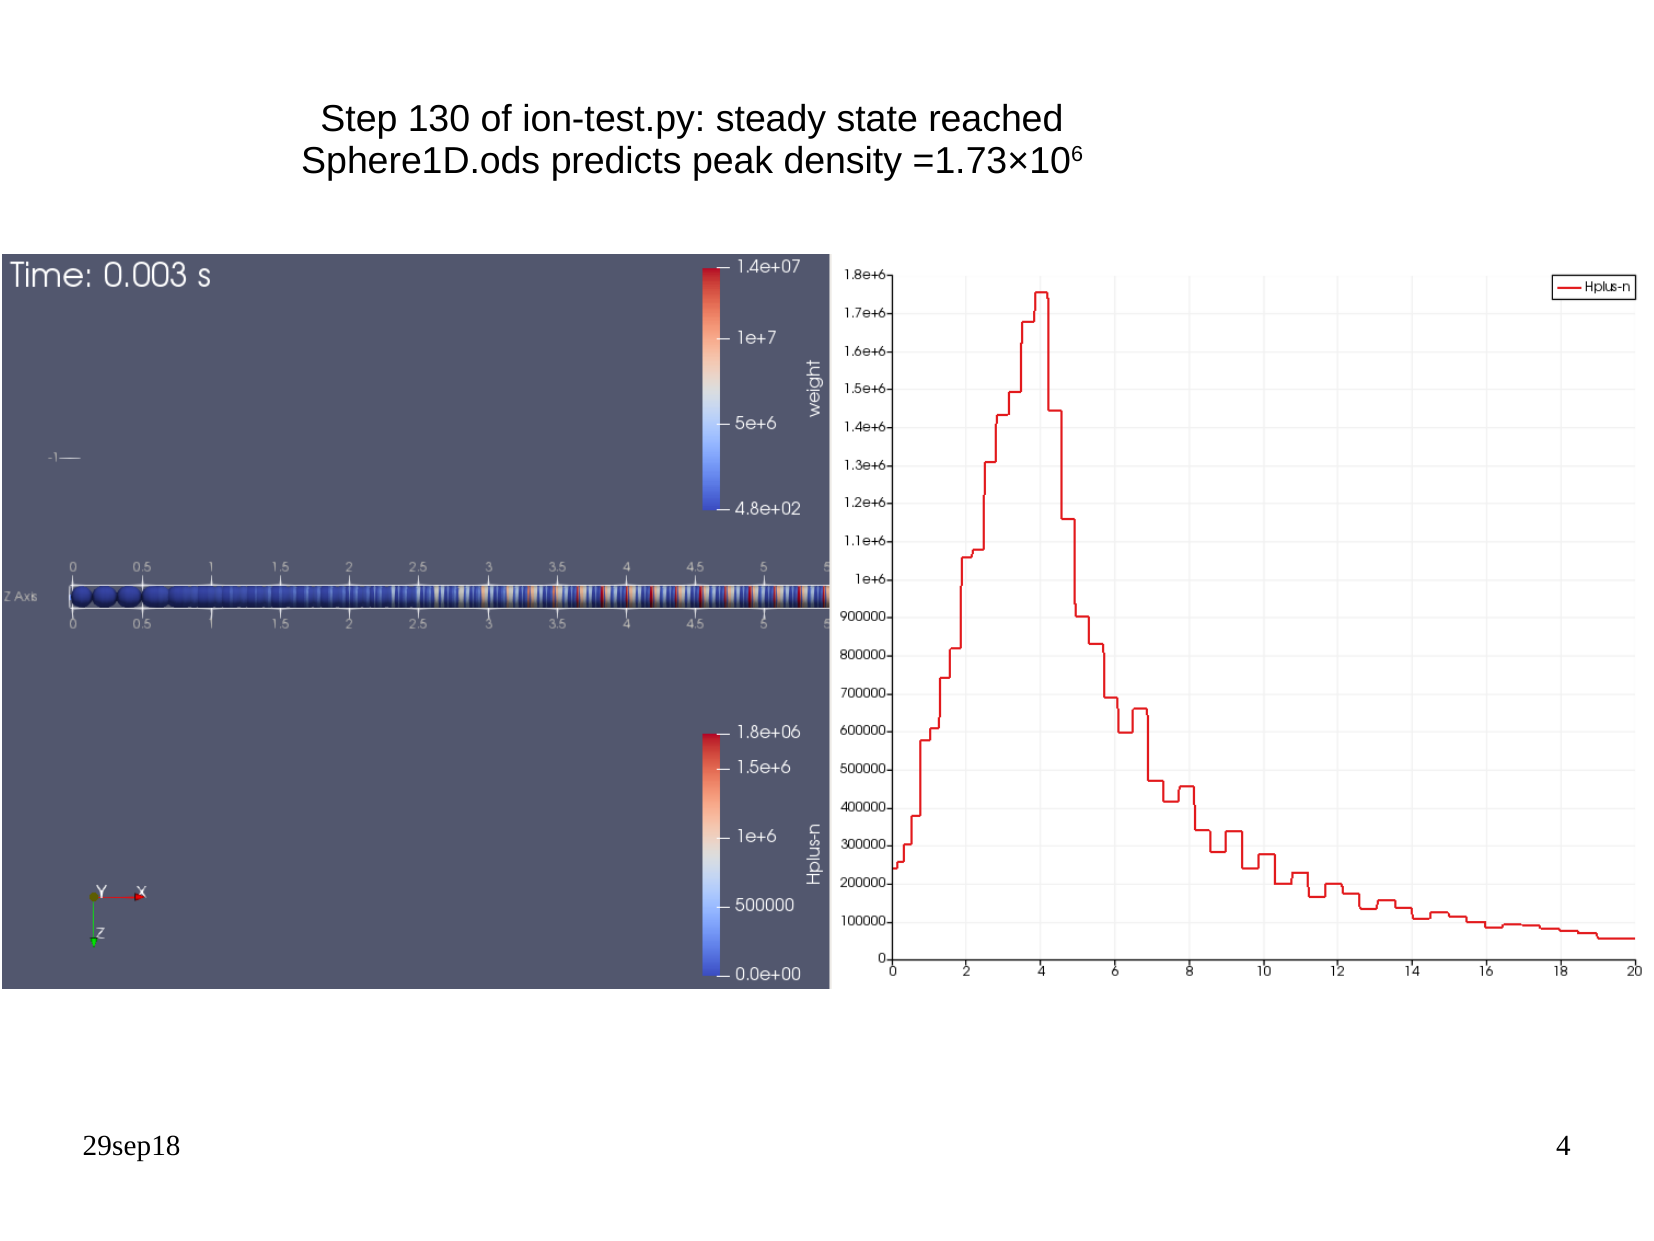

Step 130 of ion-test.py: steady state reached
Sphere1D.ods predicts peak density =1.73×106
29sep18
4